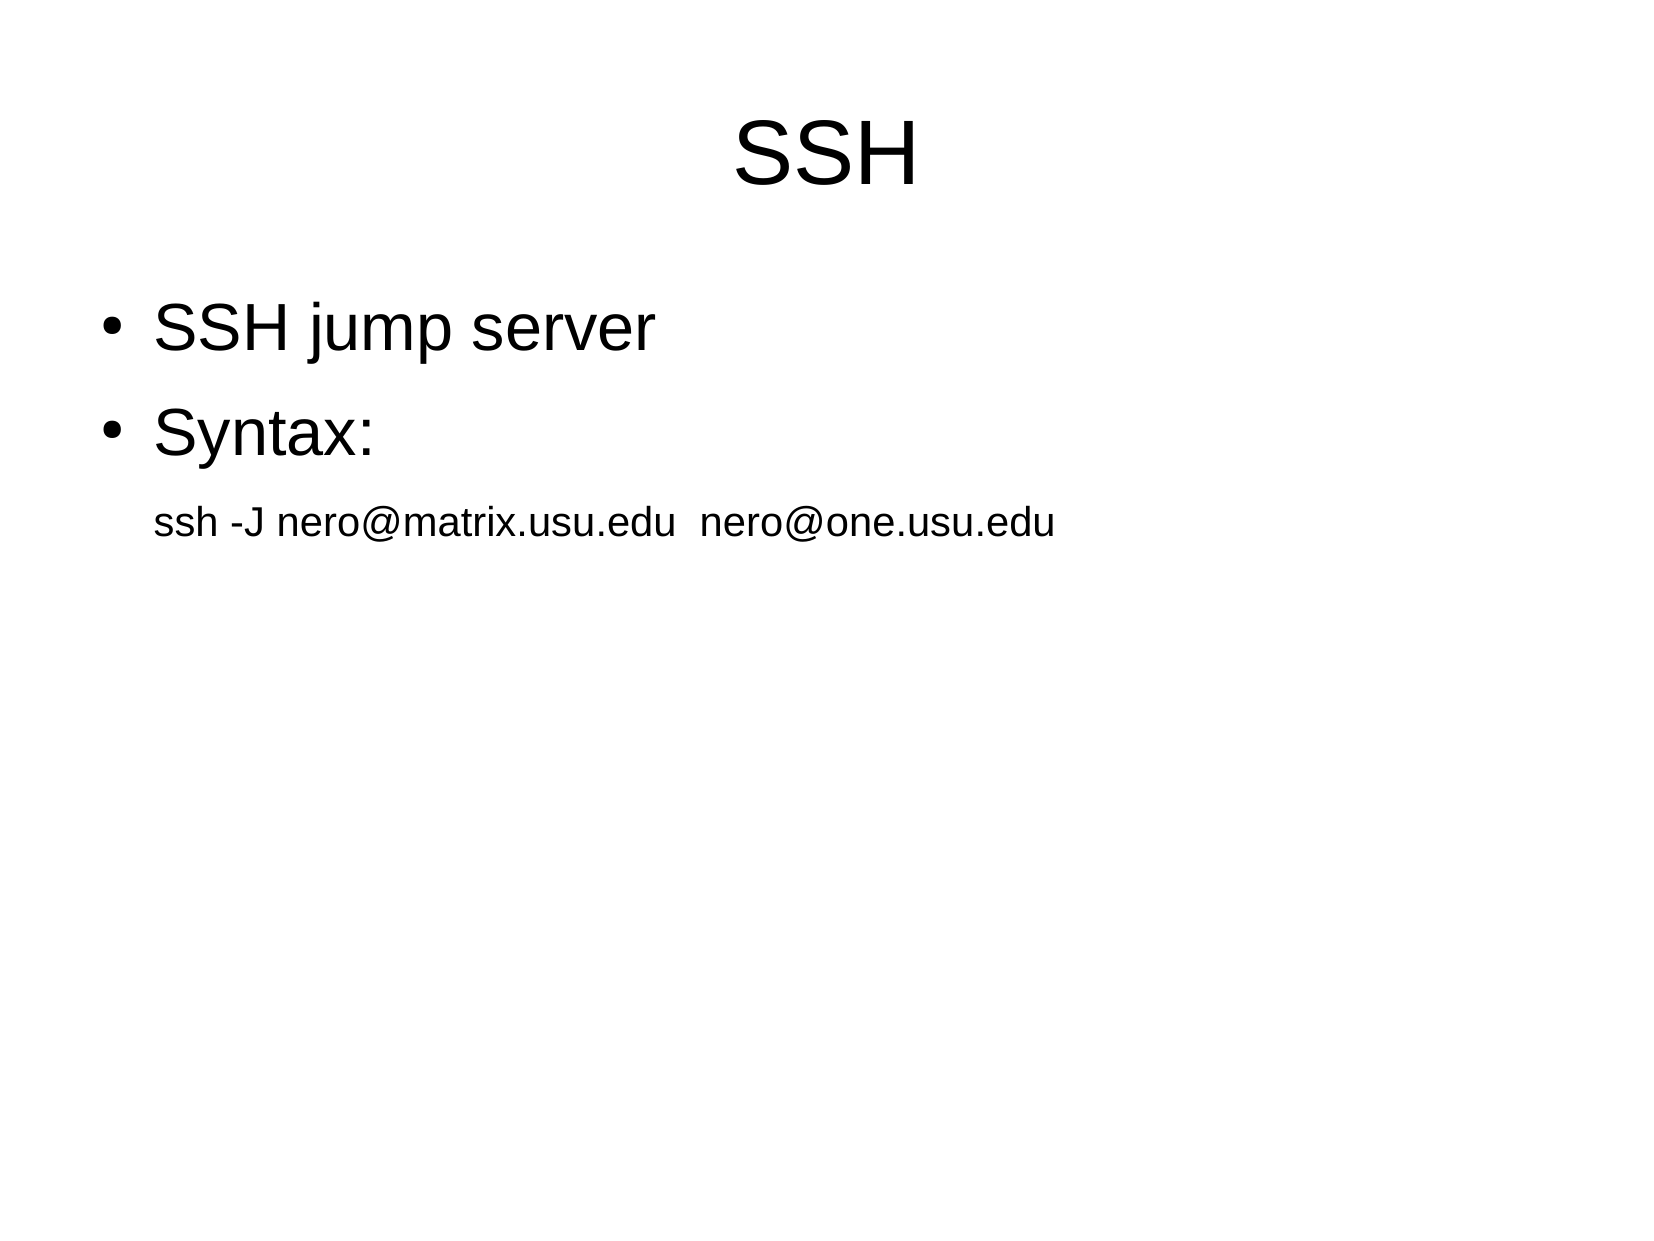

# SSH
SSH jump server
Syntax:
ssh -J nero@matrix.usu.edu nero@one.usu.edu